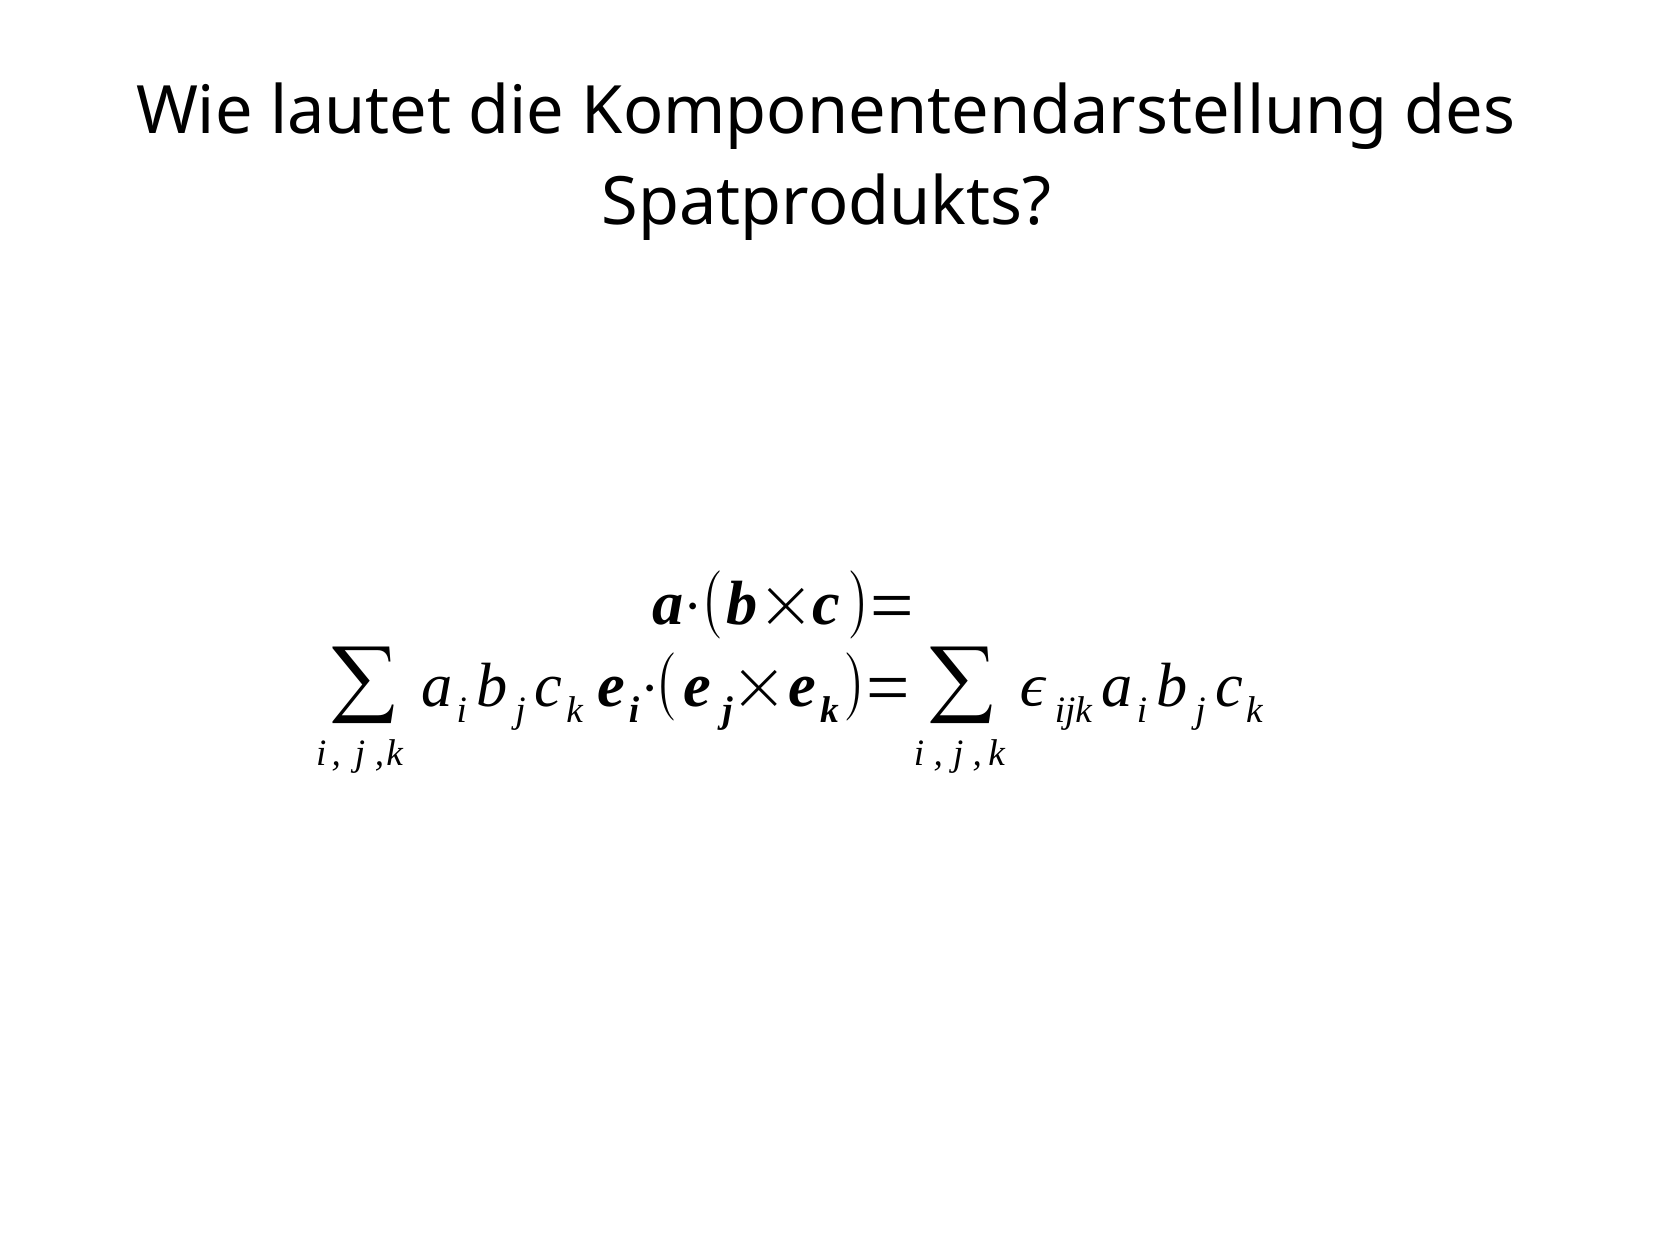

# Wie lautet die Komponentendarstellung des Spatprodukts?